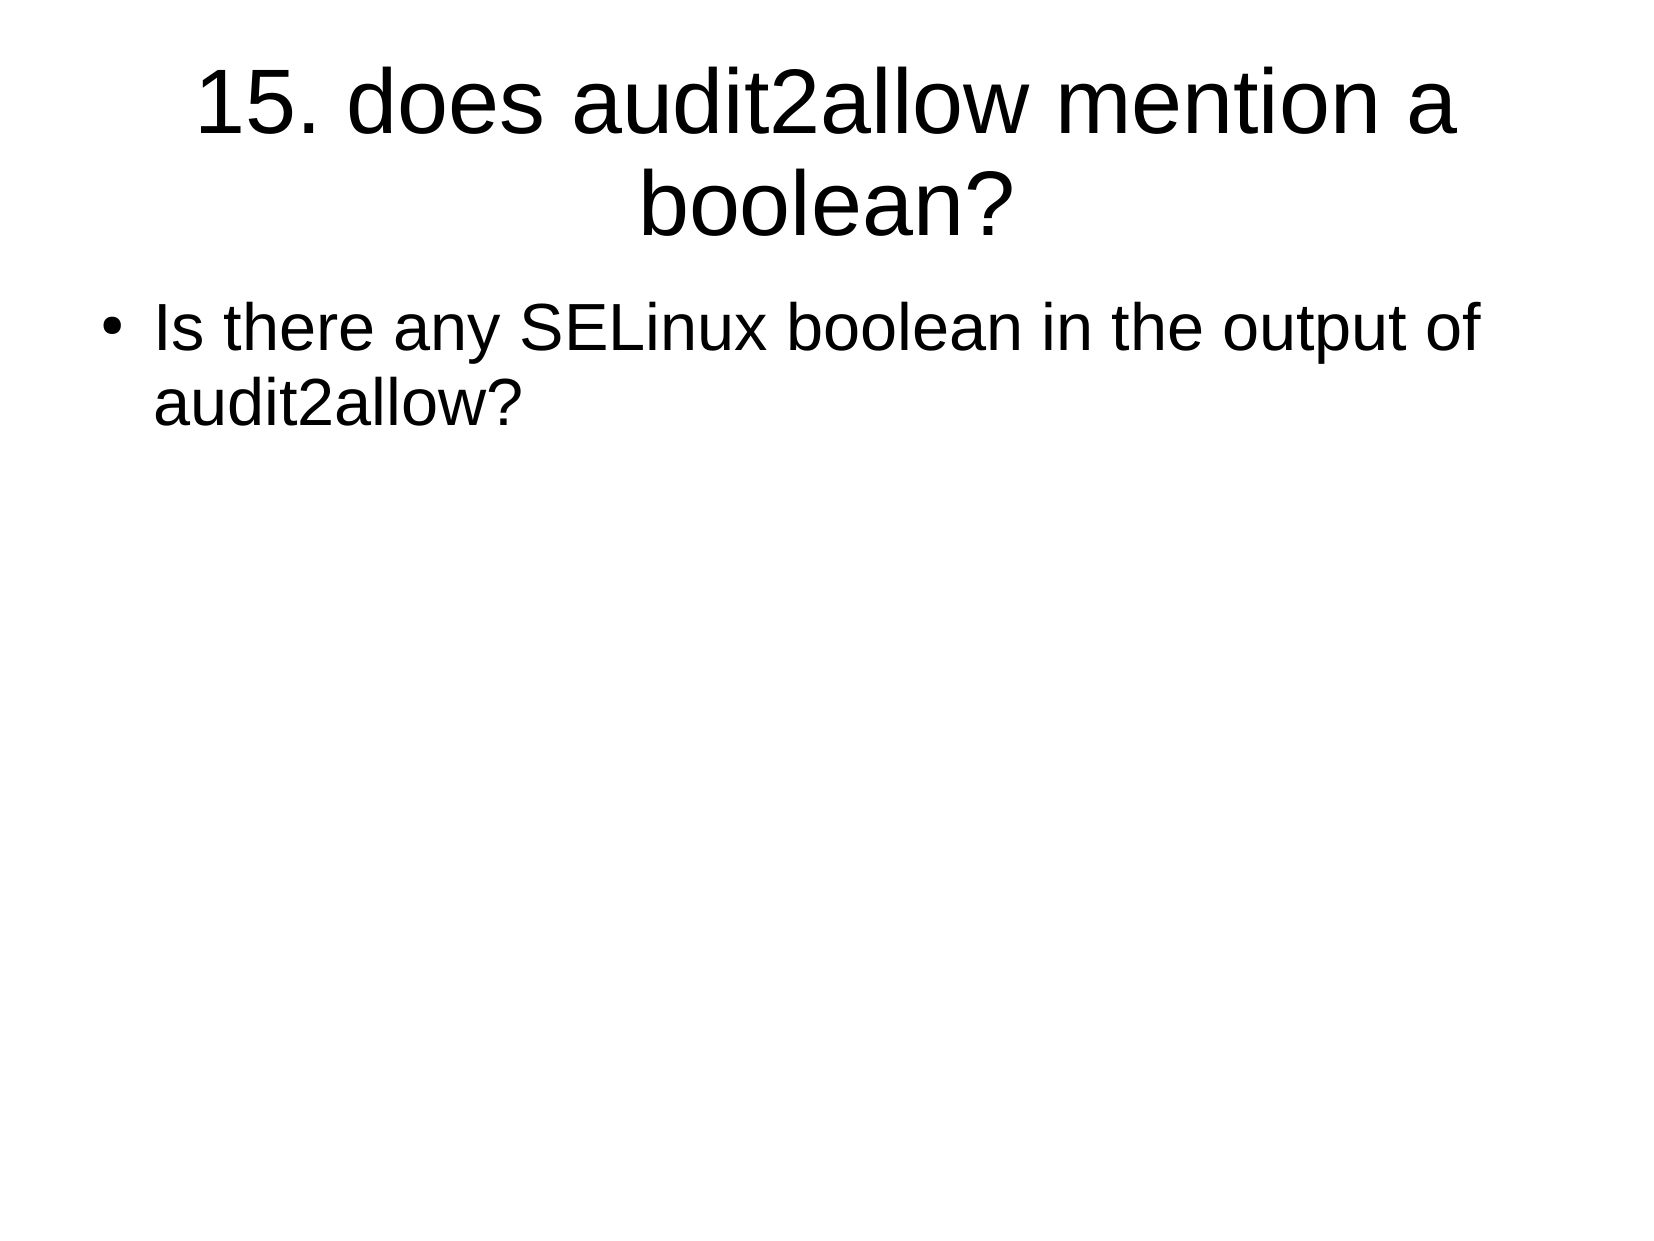

# 15. does audit2allow mention a boolean?
Is there any SELinux boolean in the output of audit2allow?